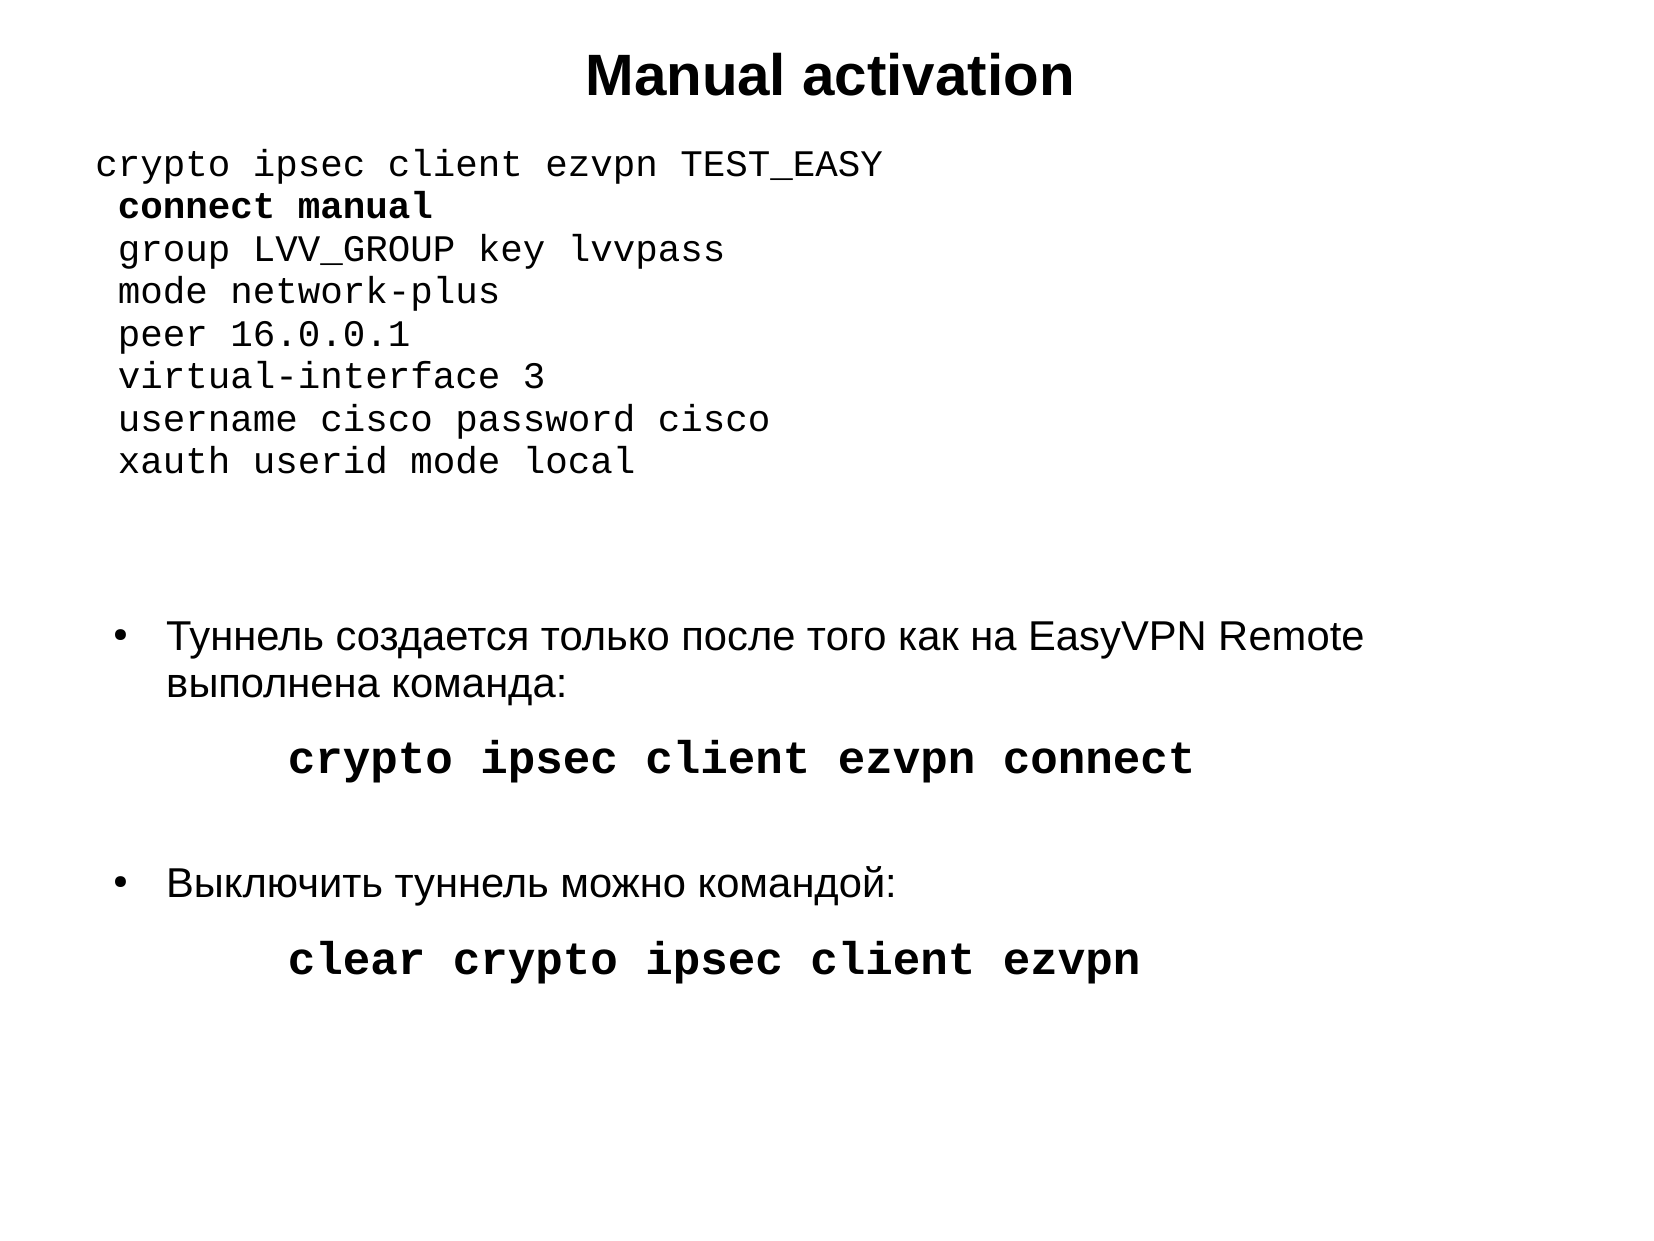

Manual activation
# crypto ipsec client ezvpn TEST_EASY
 connect manual
 group LVV_GROUP key lvvpass
 mode network-plus
 peer 16.0.0.1
 virtual-interface 3
 username cisco password cisco
 xauth userid mode local
Туннель создается только после того как на EasyVPN Remote выполнена команда:
 crypto ipsec client ezvpn connect
Выключить туннель можно командой:
 clear crypto ipsec client ezvpn